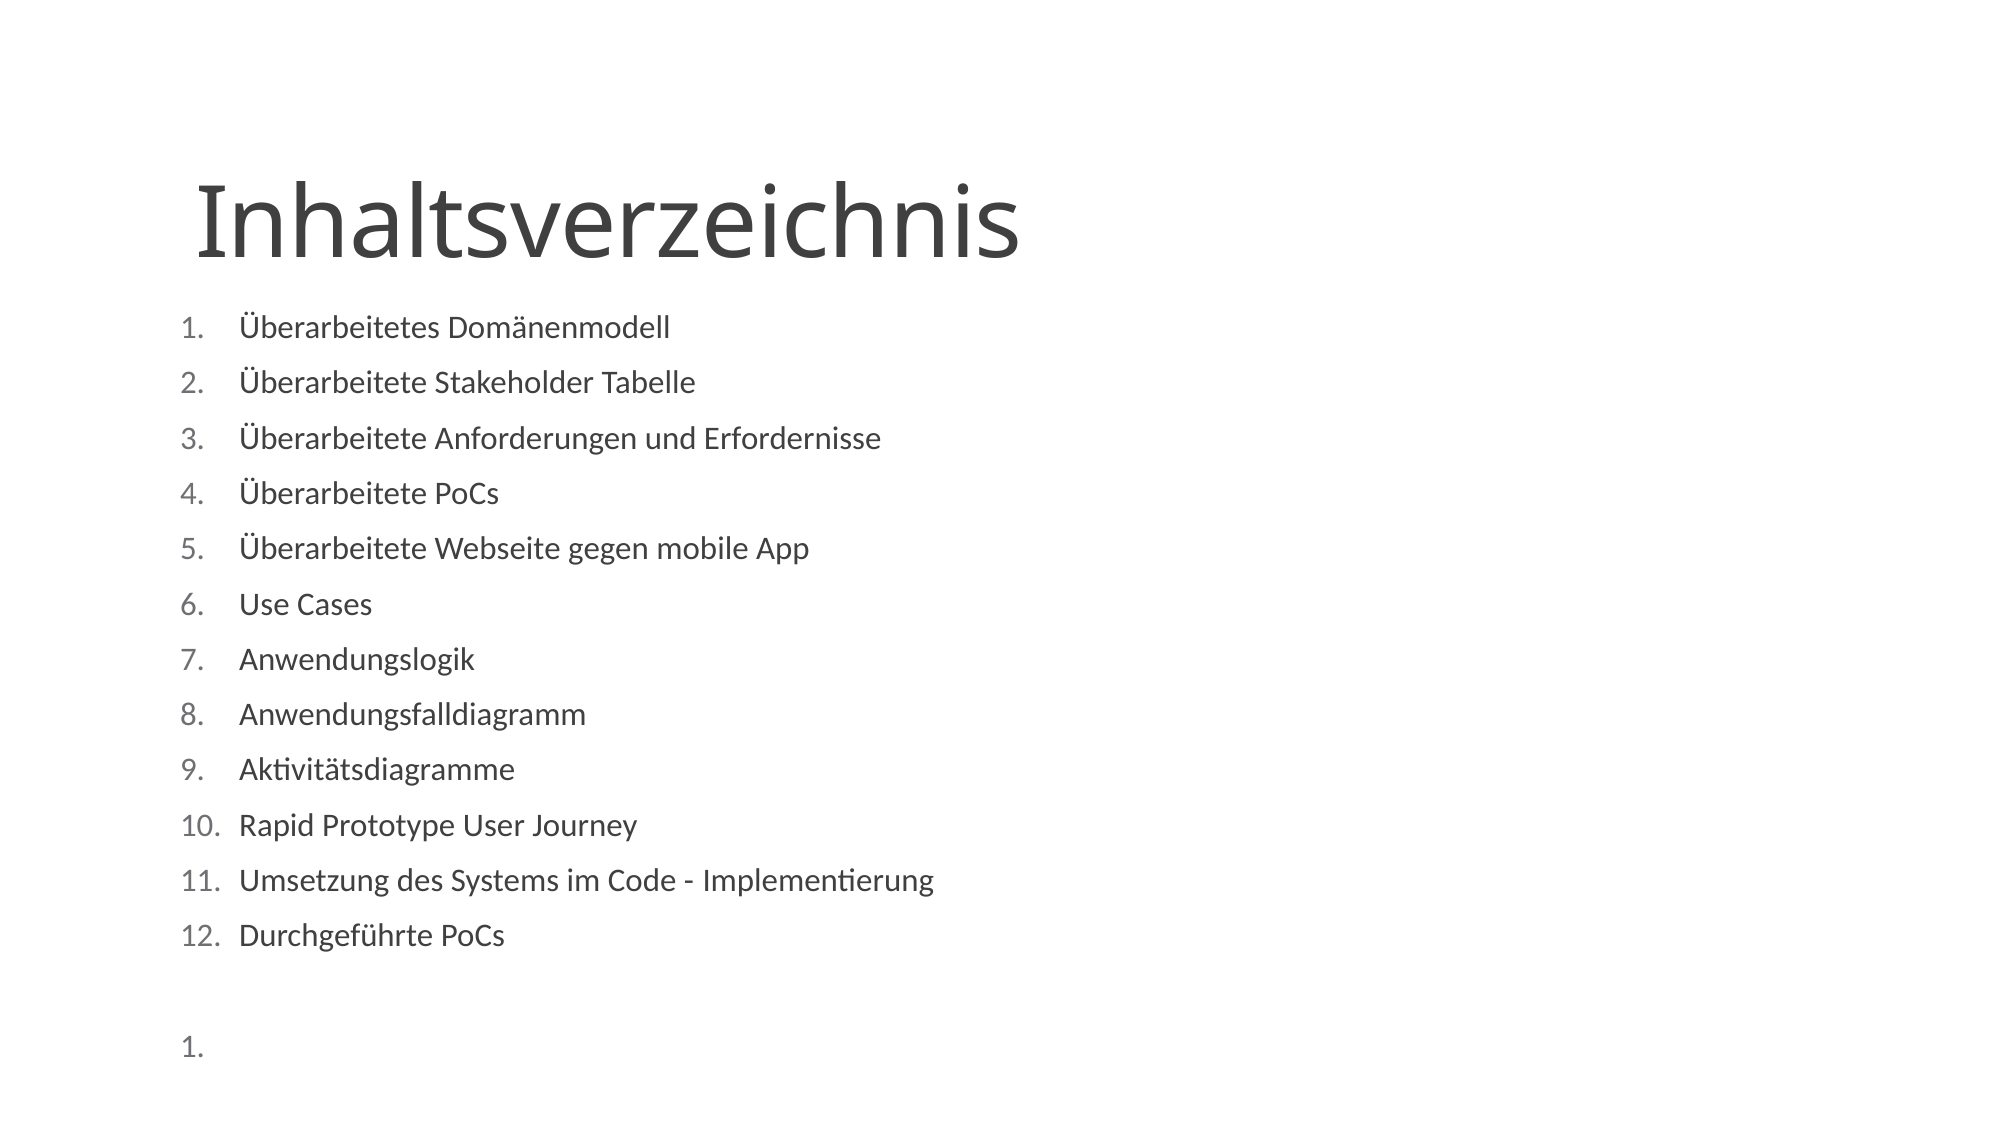

# Inhaltsverzeichnis
Überarbeitetes Domänenmodell
Überarbeitete Stakeholder Tabelle
Überarbeitete Anforderungen und Erfordernisse
Überarbeitete PoCs
Überarbeitete Webseite gegen mobile App
Use Cases
Anwendungslogik
Anwendungsfalldiagramm
Aktivitätsdiagramme
Rapid Prototype User Journey
Umsetzung des Systems im Code - Implementierung
Durchgeführte PoCs
2